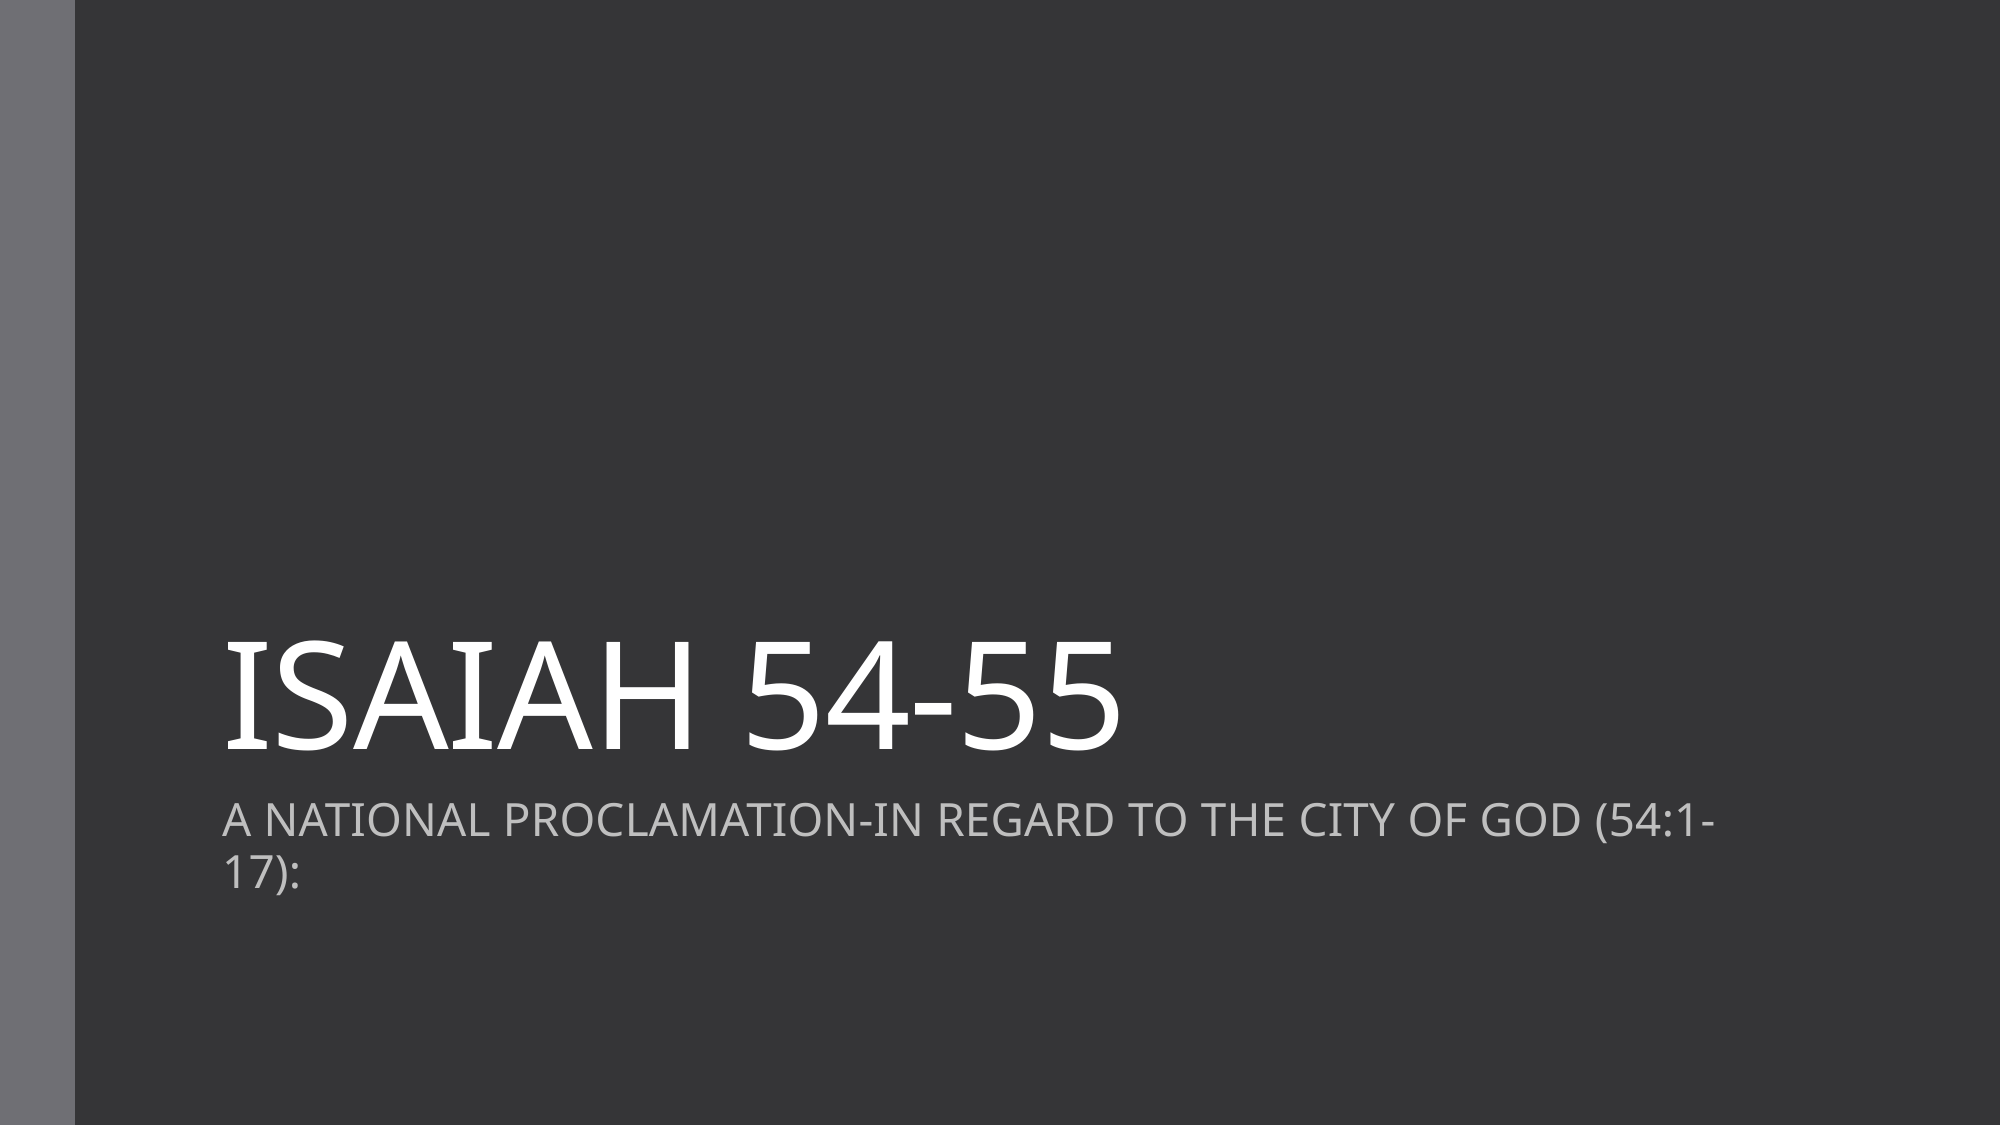

# ISAIAH 54-55
A NATIONAL PROCLAMATION-IN REGARD TO THE CITY OF GOD (54:1-17):